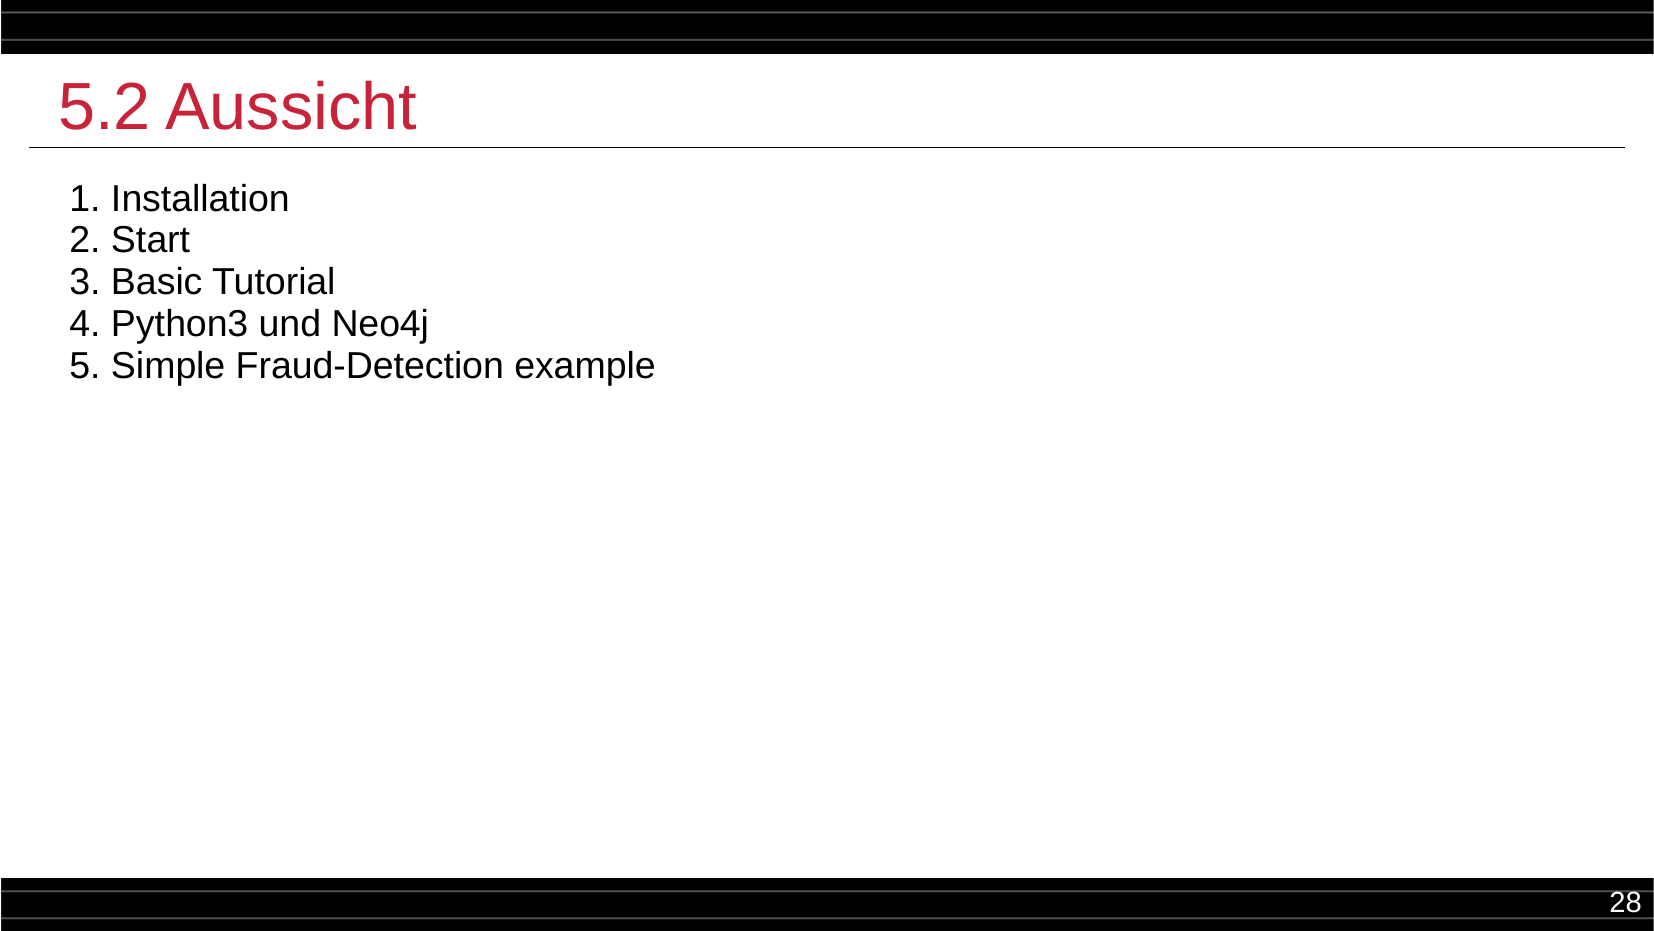

# 5.2 Aussicht
1. Installation
2. Start
3. Basic Tutorial
4. Python3 und Neo4j
5. Simple Fraud-Detection example